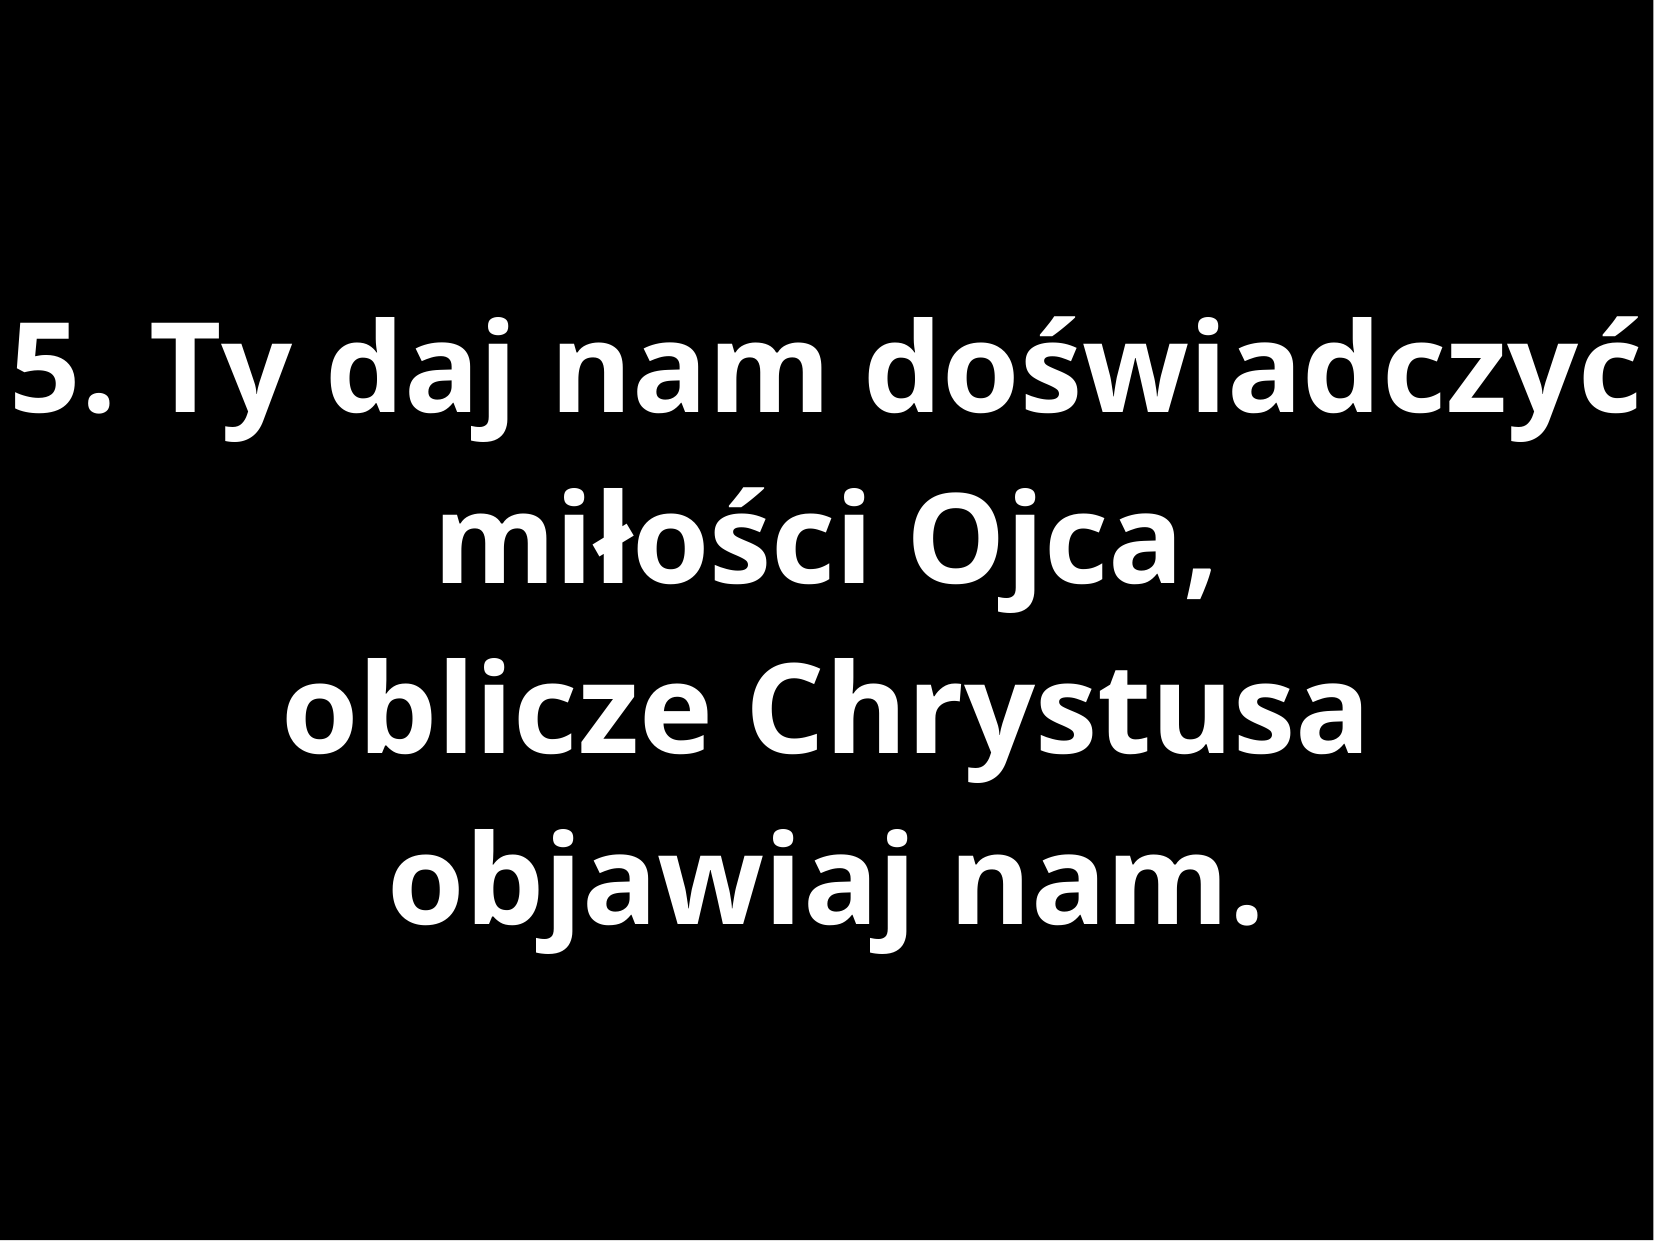

# 5. Ty daj nam doświadczyć miłości Ojca, oblicze Chrystusa objawiaj nam.